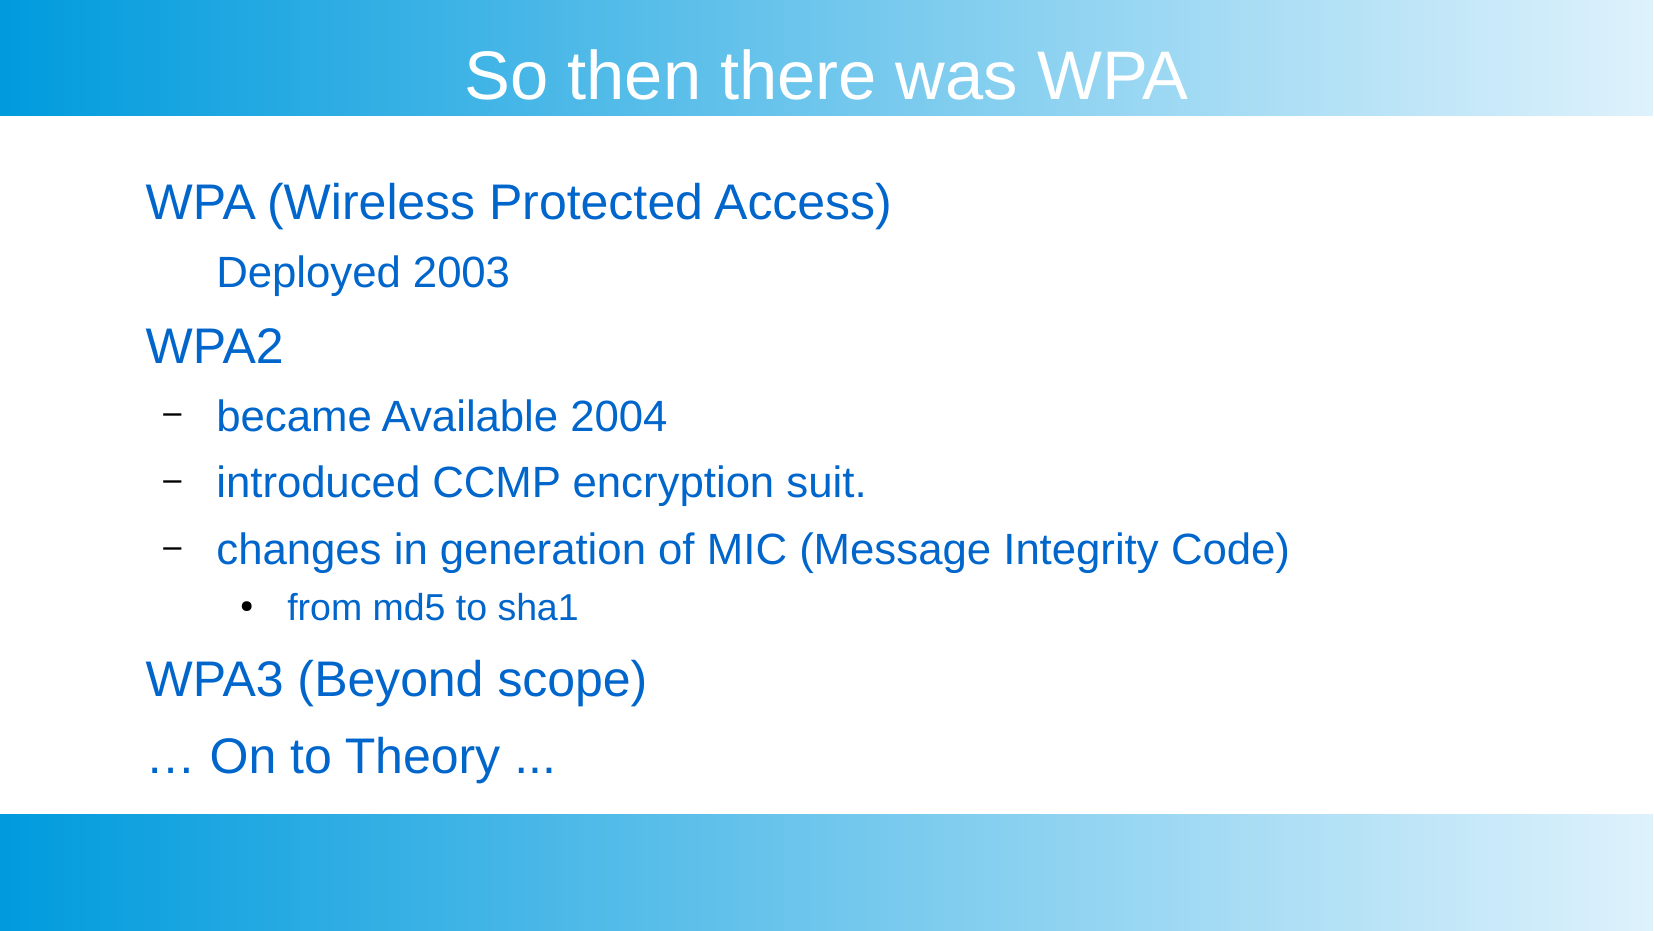

# So then there was WPA
WPA (Wireless Protected Access)
Deployed 2003
WPA2
became Available 2004
introduced CCMP encryption suit.
changes in generation of MIC (Message Integrity Code)
from md5 to sha1
WPA3 (Beyond scope)
… On to Theory ...